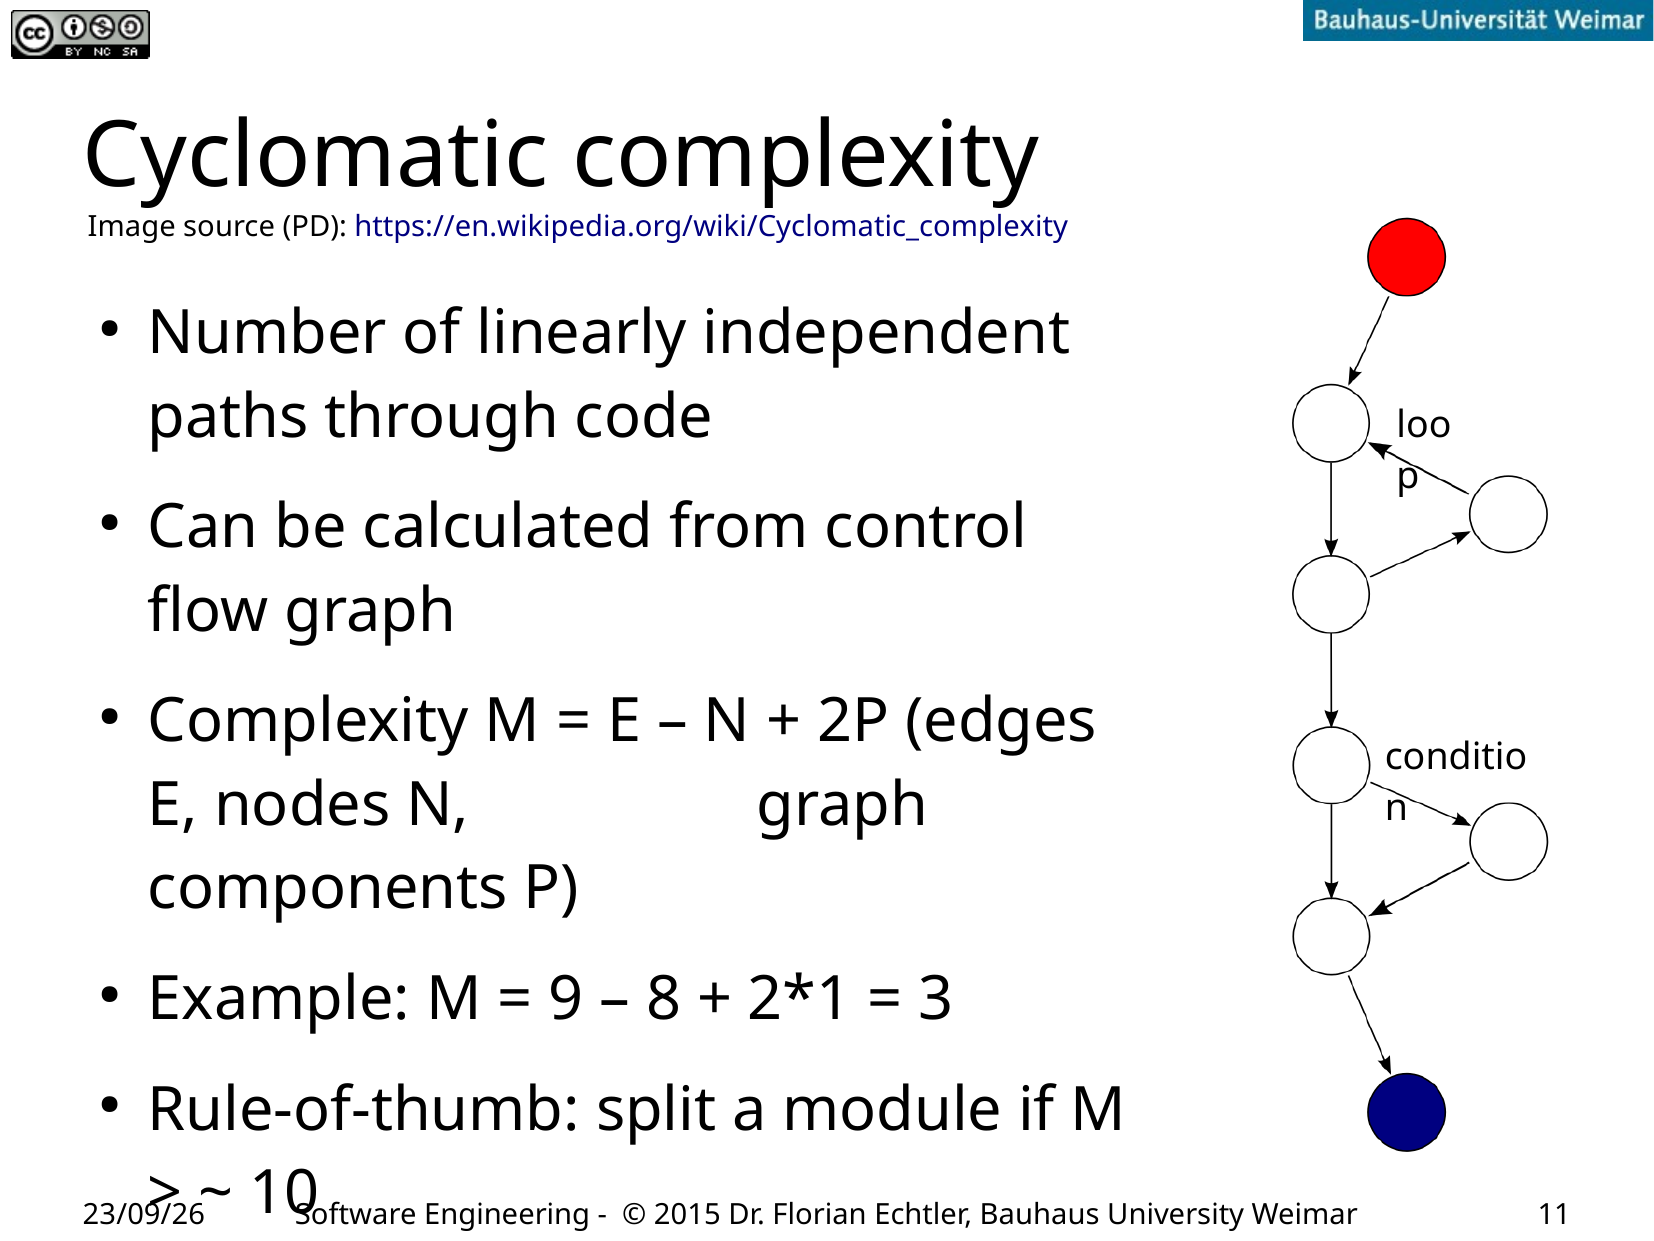

# Cyclomatic complexity
Image source (PD): https://en.wikipedia.org/wiki/Cyclomatic_complexity
Number of linearly independent paths through code
Can be calculated from control flow graph
Complexity M = E – N + 2P (edges E, nodes N, graph components P)
Example: M = 9 – 8 + 2*1 = 3
Rule-of-thumb: split a module if M > ~ 10
loop
condition
Software Engineering - © 2015 Dr. Florian Echtler, Bauhaus University Weimar
11